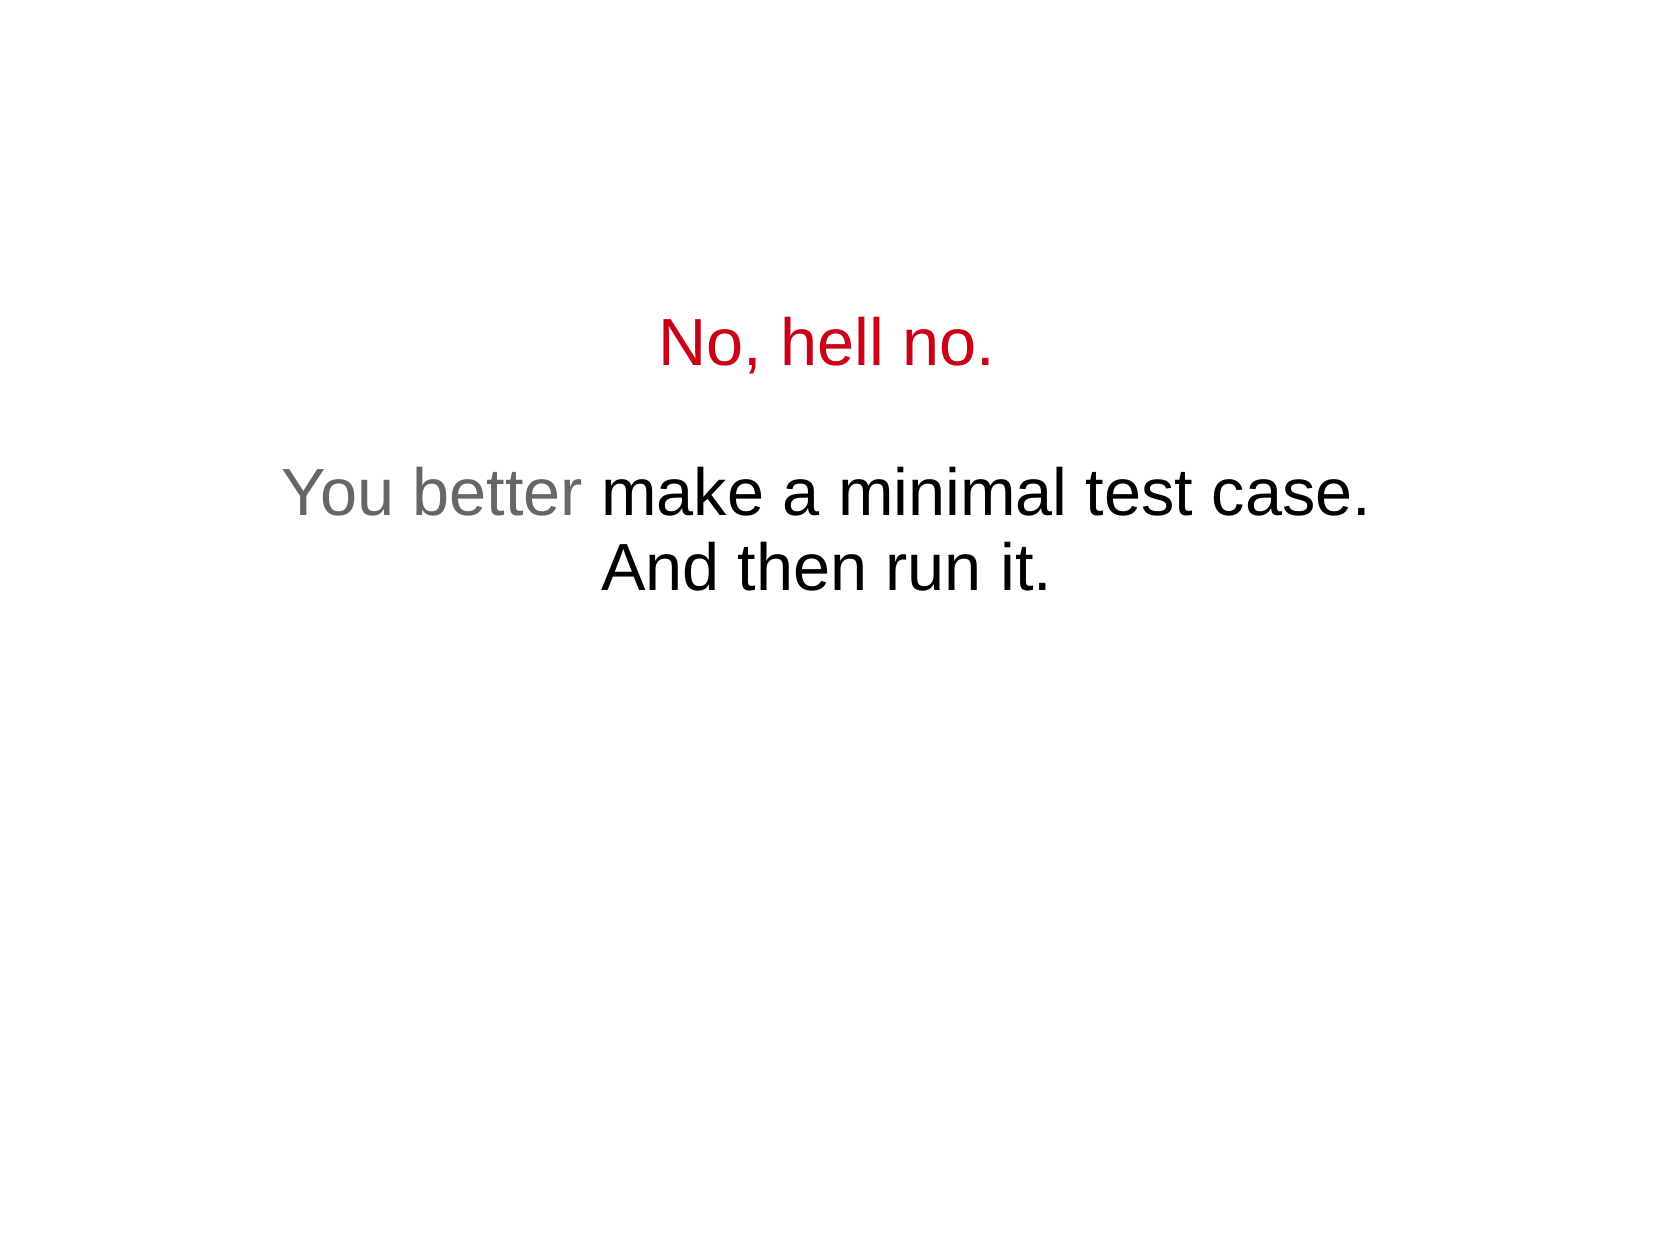

# No, hell no.
You better make a minimal test case.
And then run it.